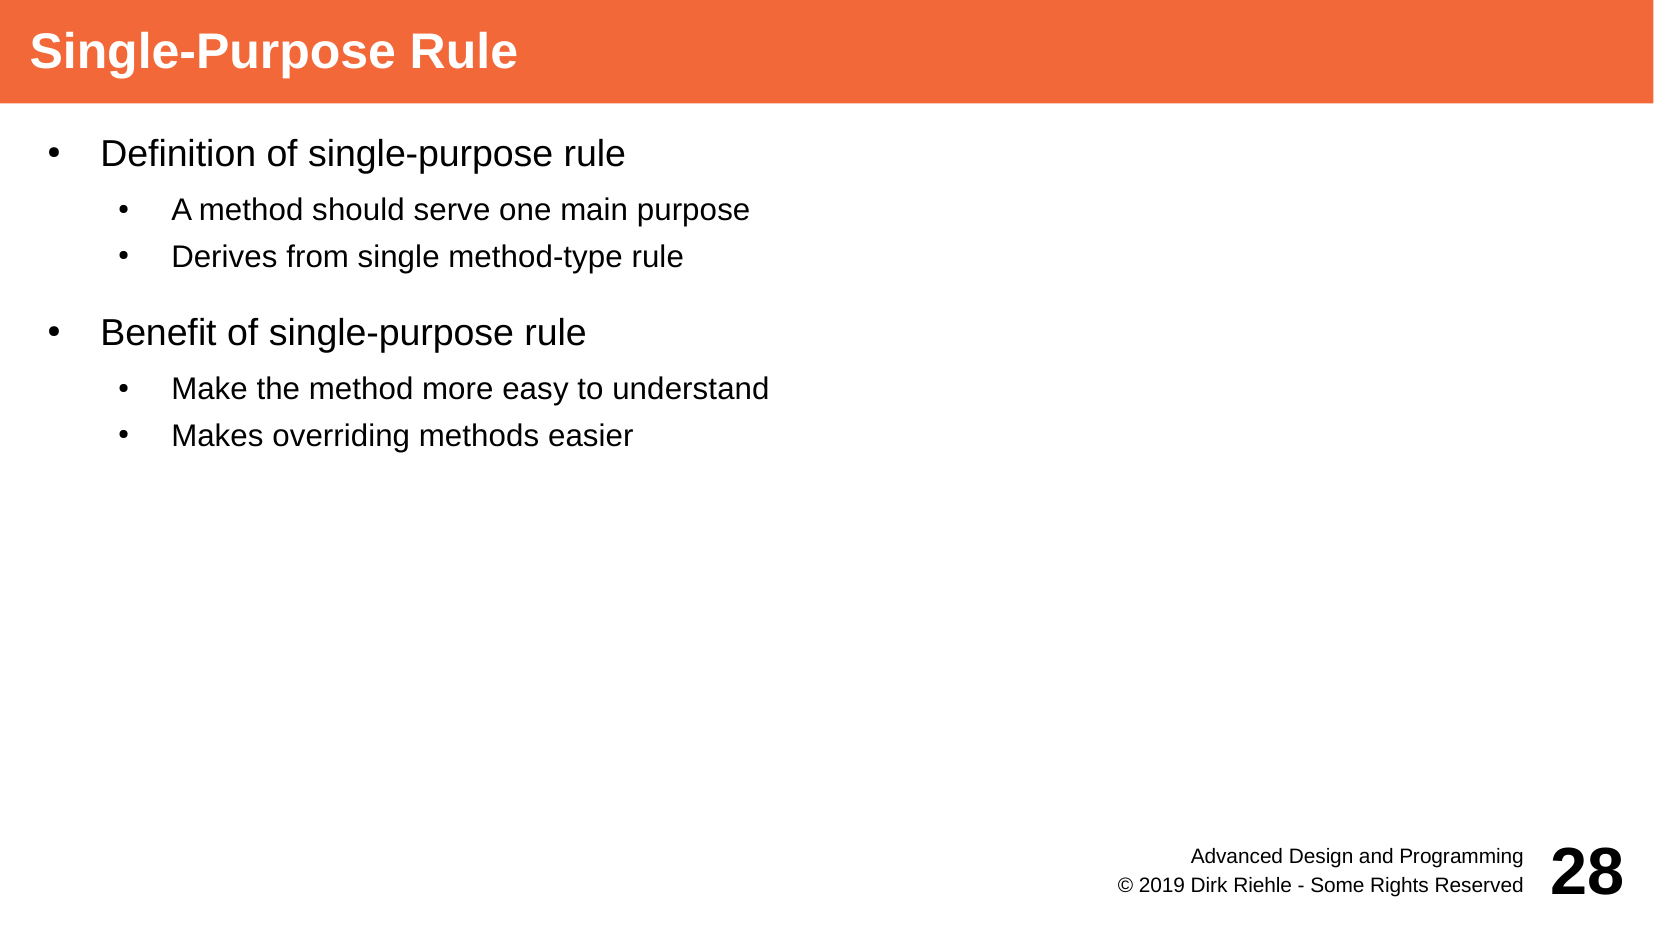

# Single-Purpose Rule
Definition of single-purpose rule
A method should serve one main purpose
Derives from single method-type rule
Benefit of single-purpose rule
Make the method more easy to understand
Makes overriding methods easier
Advanced Design and Programming
28
© 2019 Dirk Riehle - Some Rights Reserved